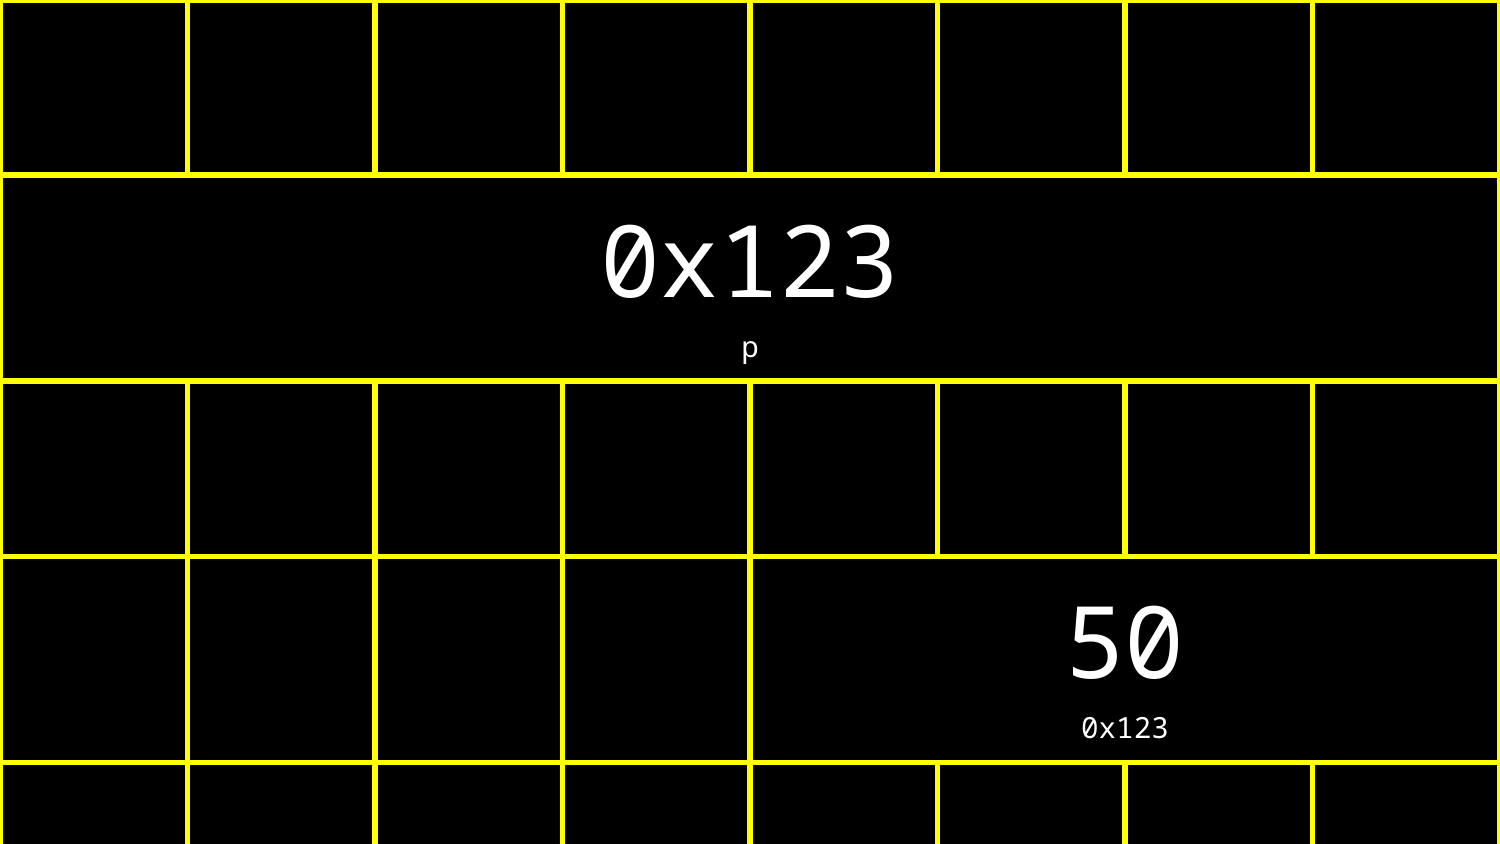

| | | | | | | | |
| --- | --- | --- | --- | --- | --- | --- | --- |
| 0x123 p | | | | | | | |
| | | | | | | | |
| | | | | 50 0x123 | | | |
| | | | | | | | |